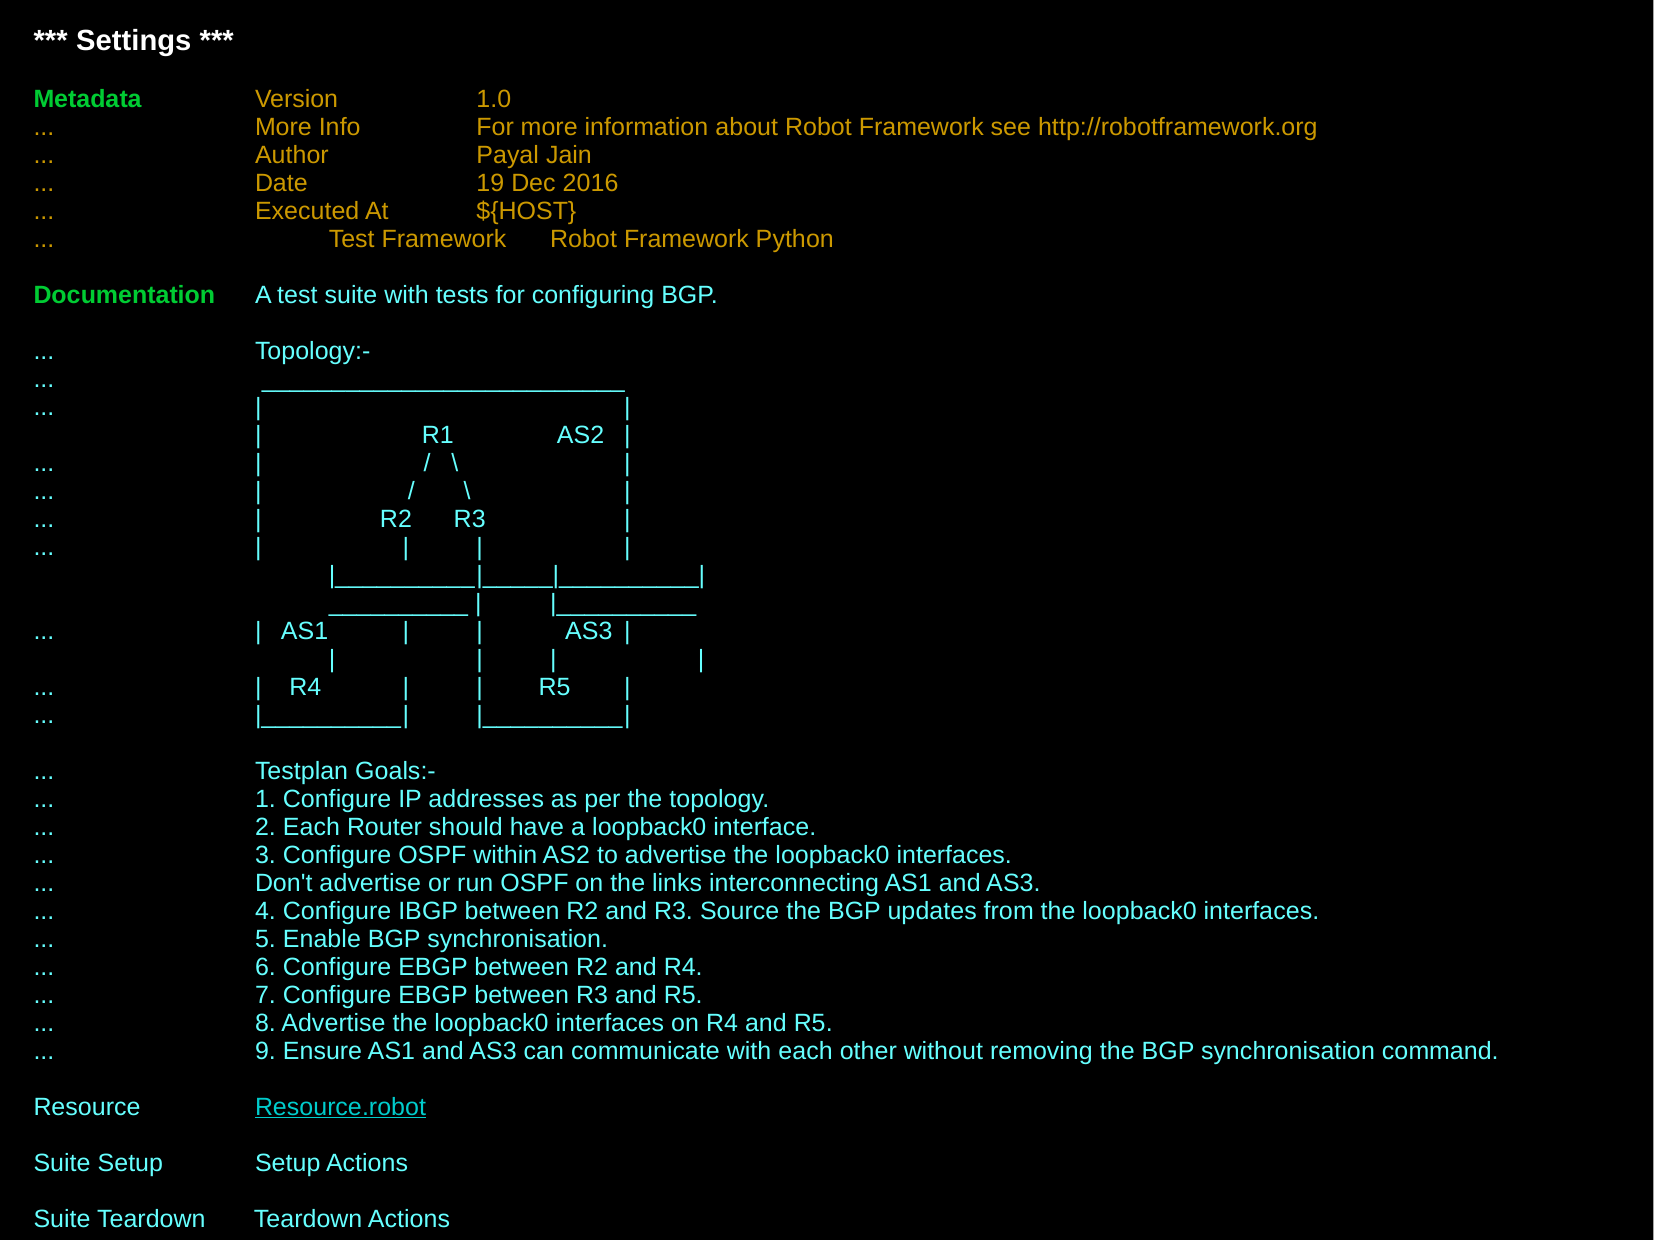

*** Settings ***
Metadata 		Version 	1.0
...	 		More Info 	For more information about Robot Framework see http://robotframework.org
... 		Author 	Payal Jain
... 		Date 	19 Dec 2016
...	 		Executed At 	${HOST}
...				Test Framework 	Robot Framework Python
Documentation 	A test suite with tests for configuring BGP.
... 		Topology:-
... 	 __________________________
... 	| 			|
 	| R1 AS2 	|
... 	| 	 / \ 		|
... 	| / \ 		|
... 	| R2 R3 		|
... 	|		|	| 		|
				|__________	|_____|__________|
				__________ | 	|__________
... 	| AS1 	| 	| AS3 	|
				| 	 	| 	|		|
... 	| R4 		| 	| R5 	|
... 	|__________	| 	|__________	|
... 		Testplan Goals:-
... 		1. Configure IP addresses as per the topology.
... 		2. Each Router should have a loopback0 interface.
... 		3. Configure OSPF within AS2 to advertise the loopback0 interfaces.
... 		Don't advertise or run OSPF on the links interconnecting AS1 and AS3.
... 		4. Configure IBGP between R2 and R3. Source the BGP updates from the loopback0 interfaces.
... 		5. Enable BGP synchronisation.
... 		6. Configure EBGP between R2 and R4.
... 		7. Configure EBGP between R3 and R5.
... 		8. Advertise the loopback0 interfaces on R4 and R5.
... 		9. Ensure AS1 and AS3 can communicate with each other without removing the BGP synchronisation command.
Resource 	Resource.robot
Suite Setup 	Setup Actions
Suite Teardown Teardown Actions